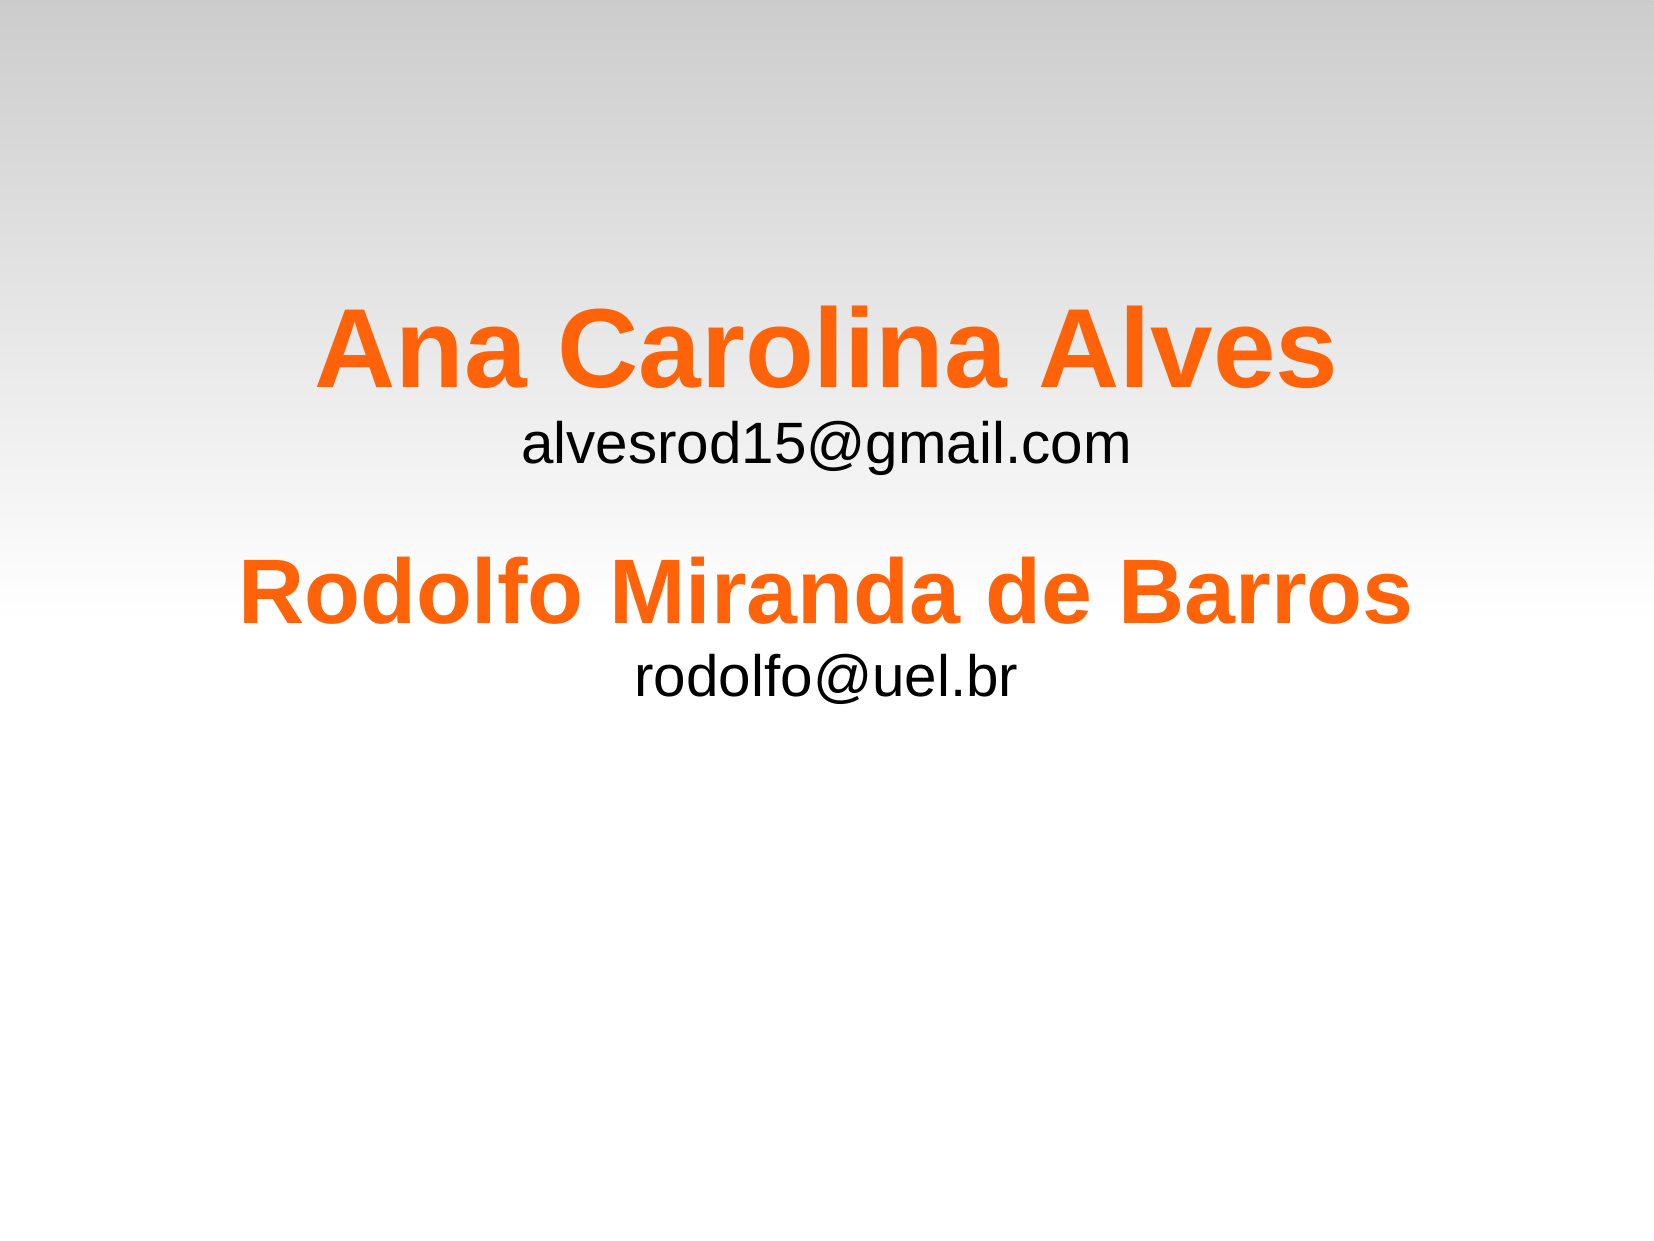

# Ana Carolina Alves
alvesrod15@gmail.com
Rodolfo Miranda de Barros
rodolfo@uel.br